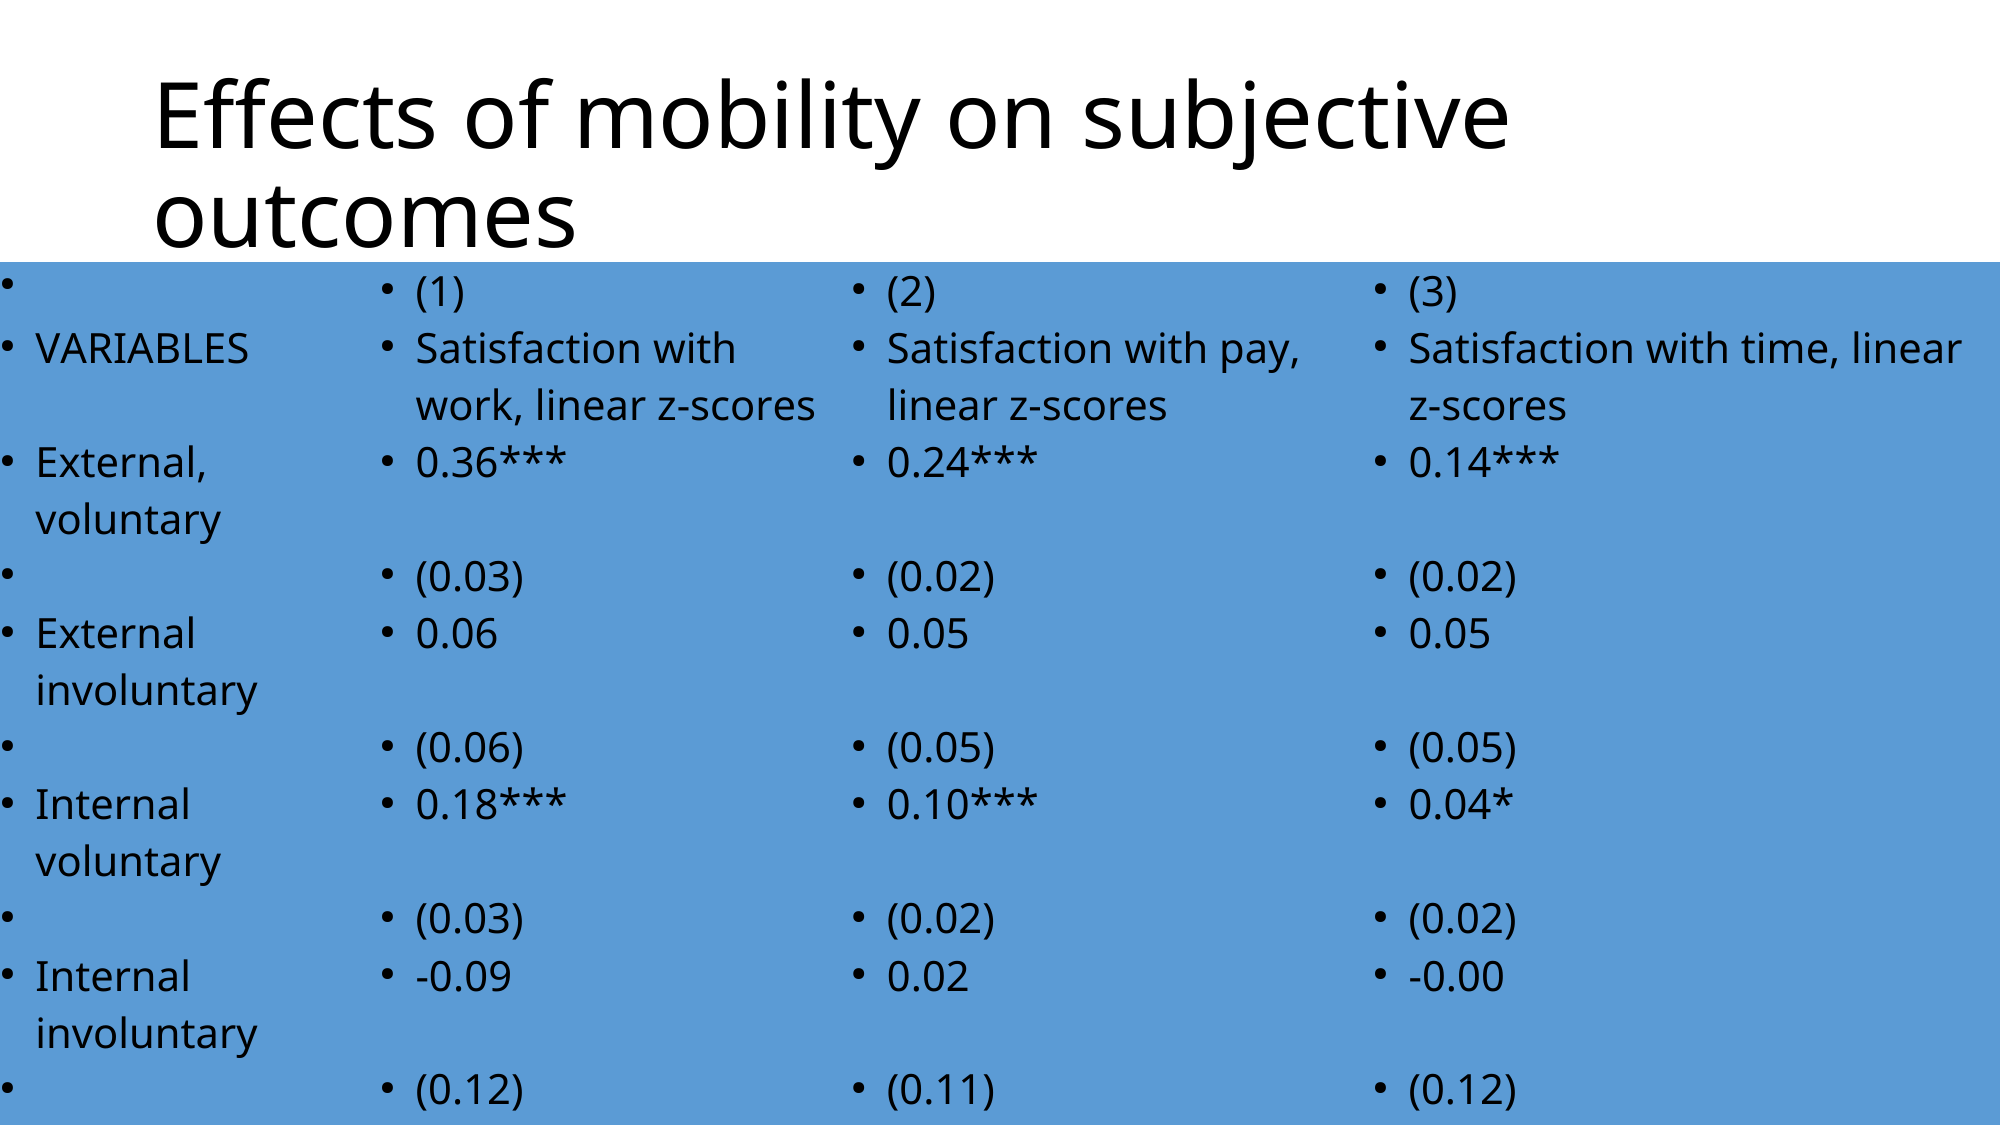

# Effects of mobility on subjective outcomes
| | (1) | (2) | (3) |
| --- | --- | --- | --- |
| VARIABLES | Satisfaction with work, linear z-scores | Satisfaction with pay, linear z-scores | Satisfaction with time, linear z-scores |
| External, voluntary | 0.36\*\*\* | 0.24\*\*\* | 0.14\*\*\* |
| | (0.03) | (0.02) | (0.02) |
| External involuntary | 0.06 | 0.05 | 0.05 |
| | (0.06) | (0.05) | (0.05) |
| Internal voluntary | 0.18\*\*\* | 0.10\*\*\* | 0.04\* |
| | (0.03) | (0.02) | (0.02) |
| Internal involuntary | -0.09 | 0.02 | -0.00 |
| | (0.12) | (0.11) | (0.12) |
| Constant | 0.38 | -0.19 | 0.01 |
| | (0.25) | (0.27) | (0.24) |
| | | | |
| Observations | 26,036 | 26,016 | 26,032 |
| R-squared | 0.02 | 0.07 | 0.14 |
| Number of pid | 3,698 | 3,698 | 3,698 |
| Wave | 10-18 | 10-18 | 10-18 |
| Weights | Clustered SE | Clustered SE | Clustered SE |